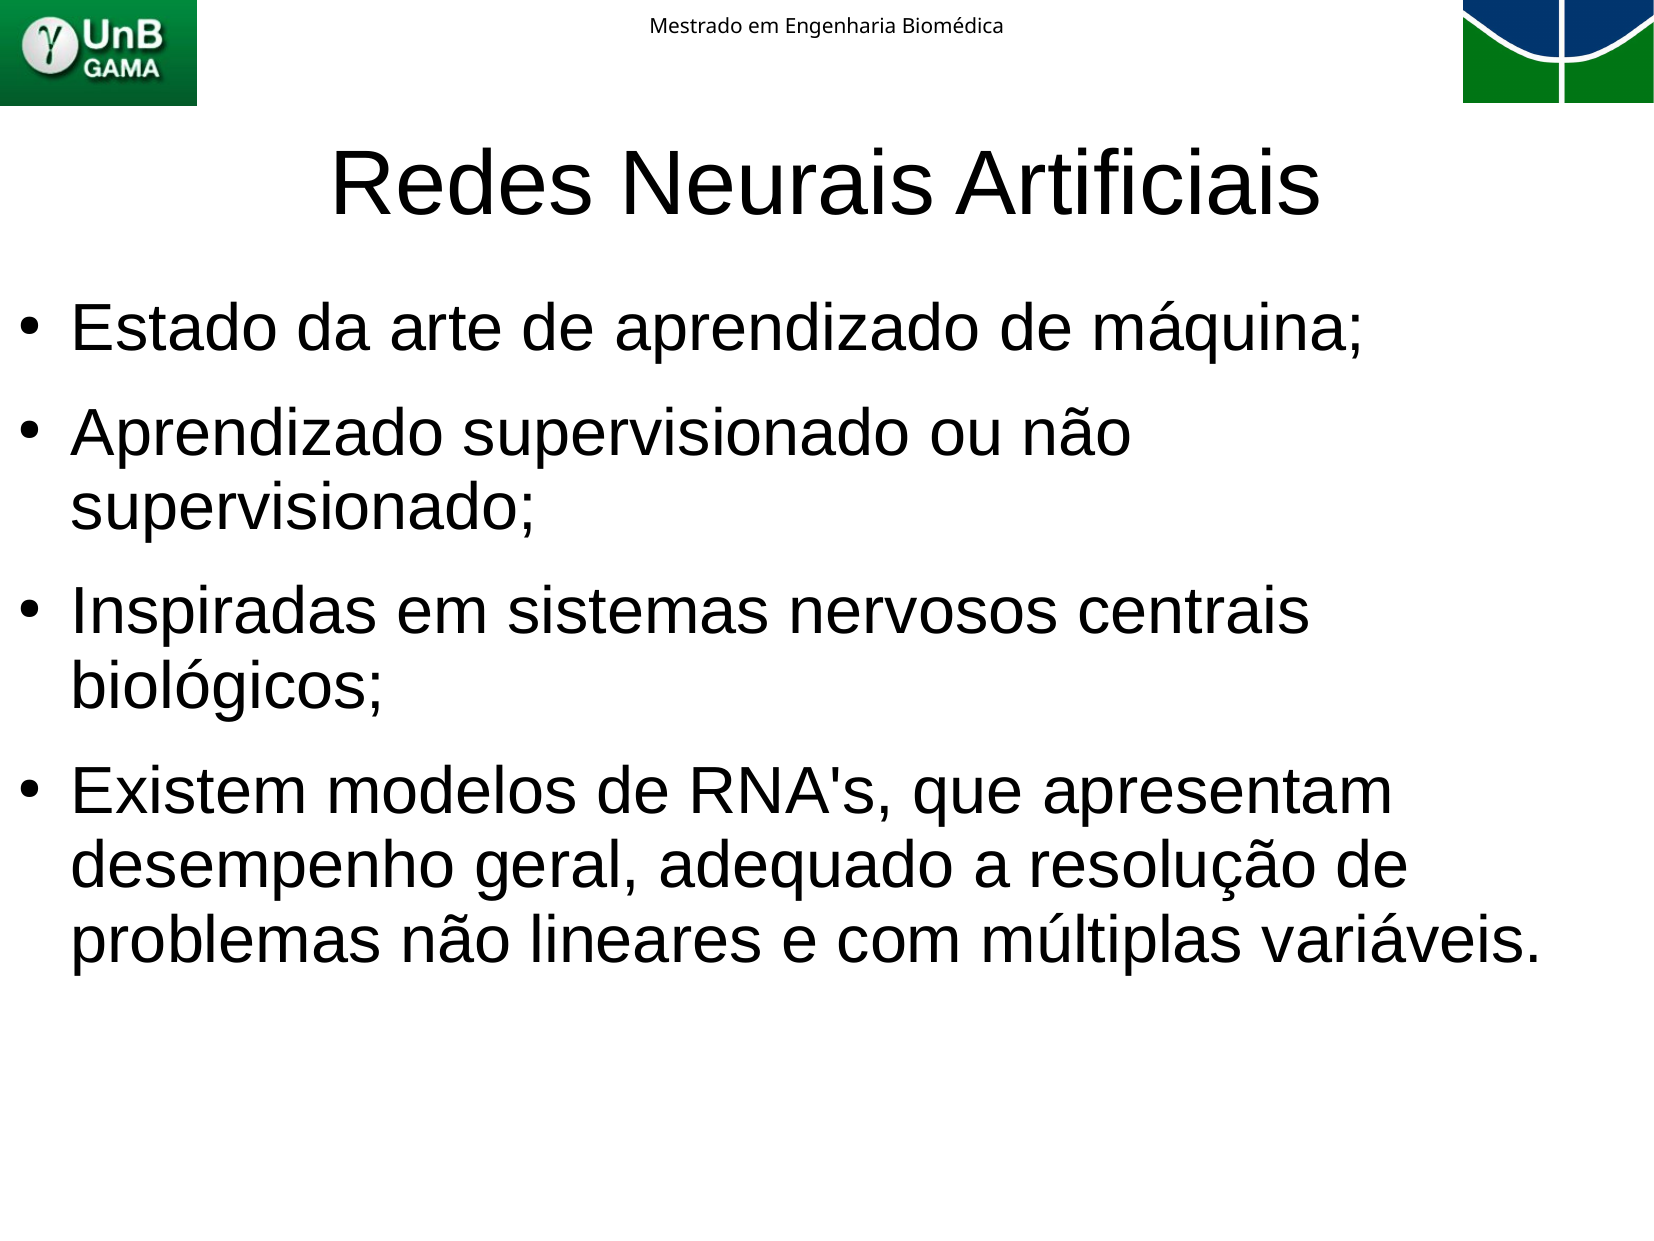

# Redes Neurais Artificiais
Estado da arte de aprendizado de máquina;
Aprendizado supervisionado ou não supervisionado;
Inspiradas em sistemas nervosos centrais biológicos;
Existem modelos de RNA's, que apresentam desempenho geral, adequado a resolução de problemas não lineares e com múltiplas variáveis.